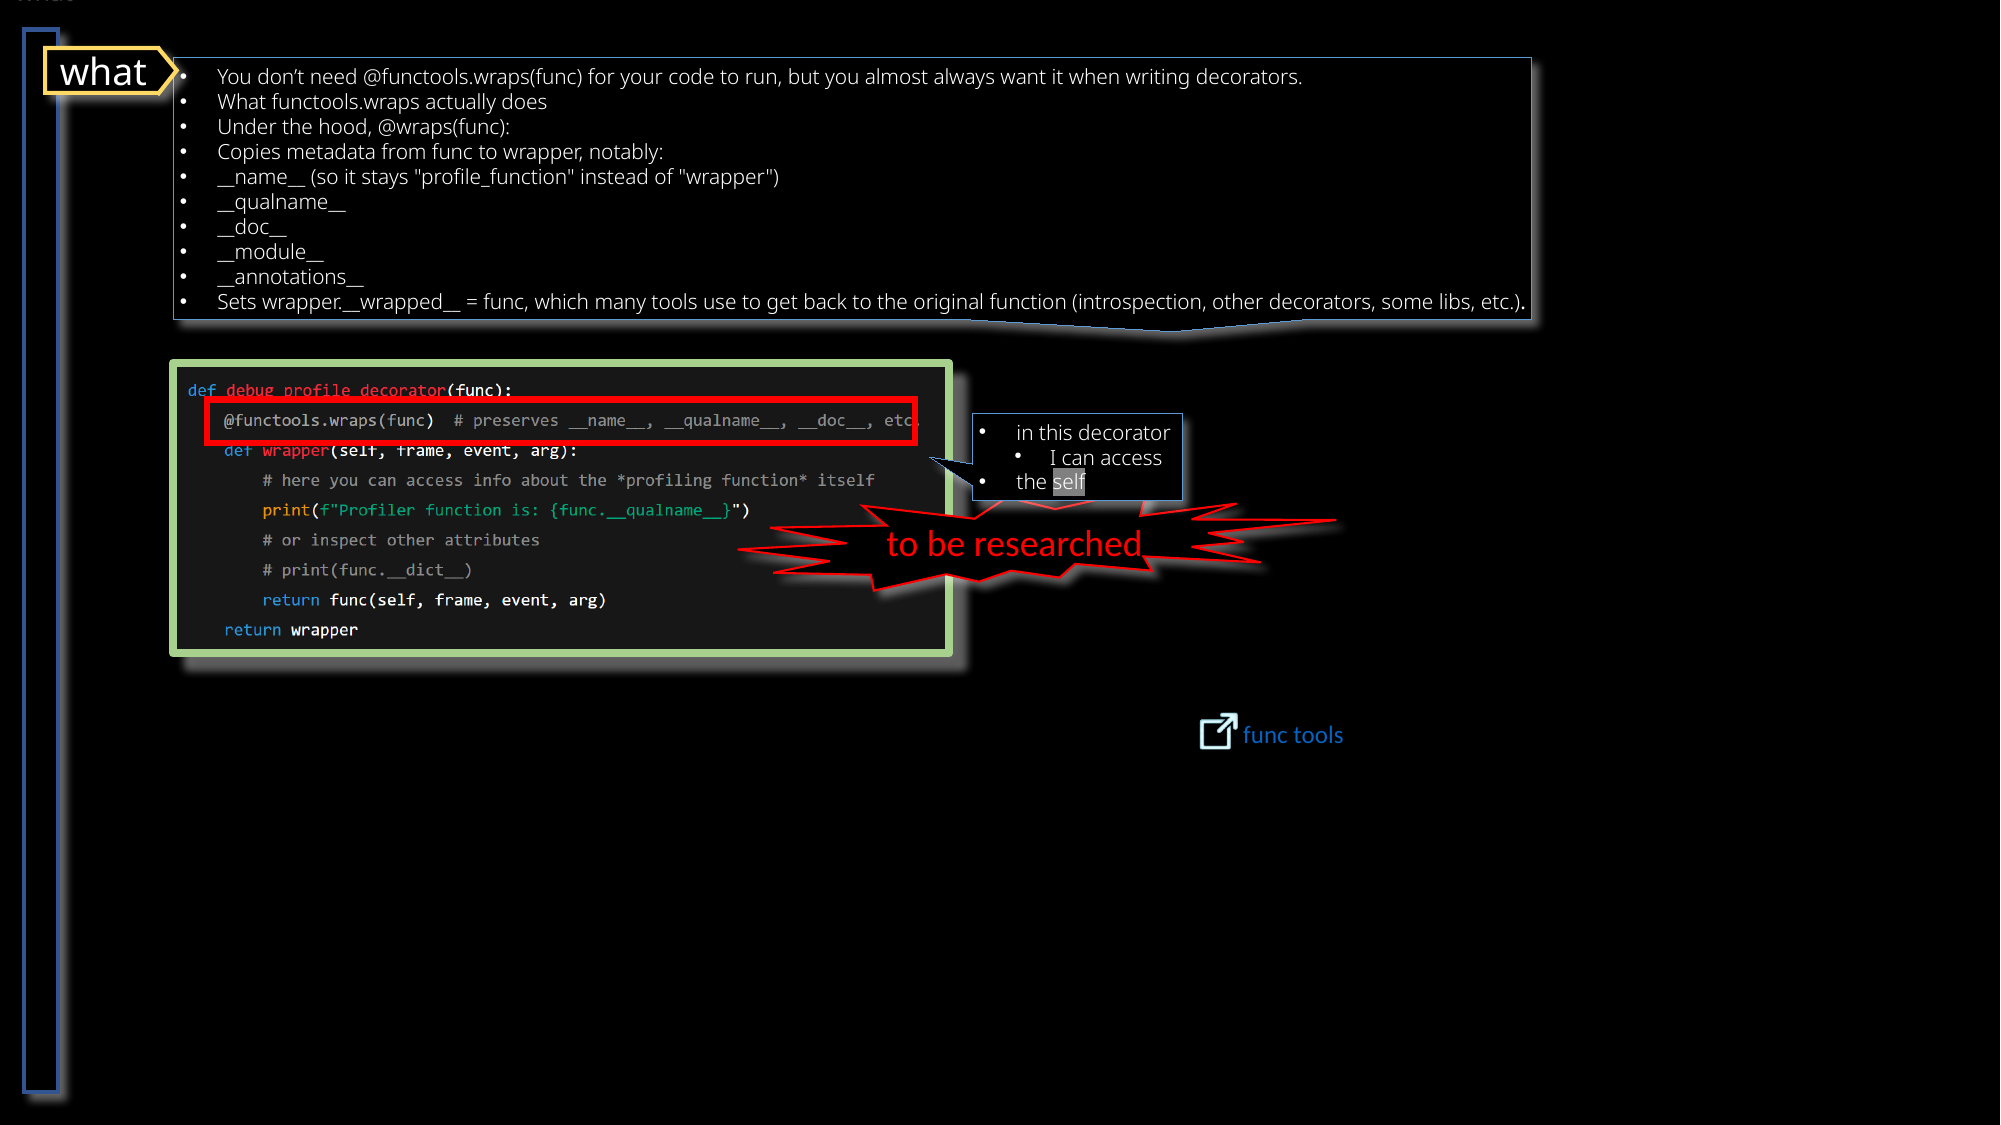

# 2. what
what
You don’t need @functools.wraps(func) for your code to run, but you almost always want it when writing decorators.
What functools.wraps actually does
Under the hood, @wraps(func):
Copies metadata from func to wrapper, notably:
__name__ (so it stays "profile_function" instead of "wrapper")
__qualname__
__doc__
__module__
__annotations__
Sets wrapper.__wrapped__ = func, which many tools use to get back to the original function (introspection, other decorators, some libs, etc.).
in this decorator
I can access
the self
to be researched
func tools